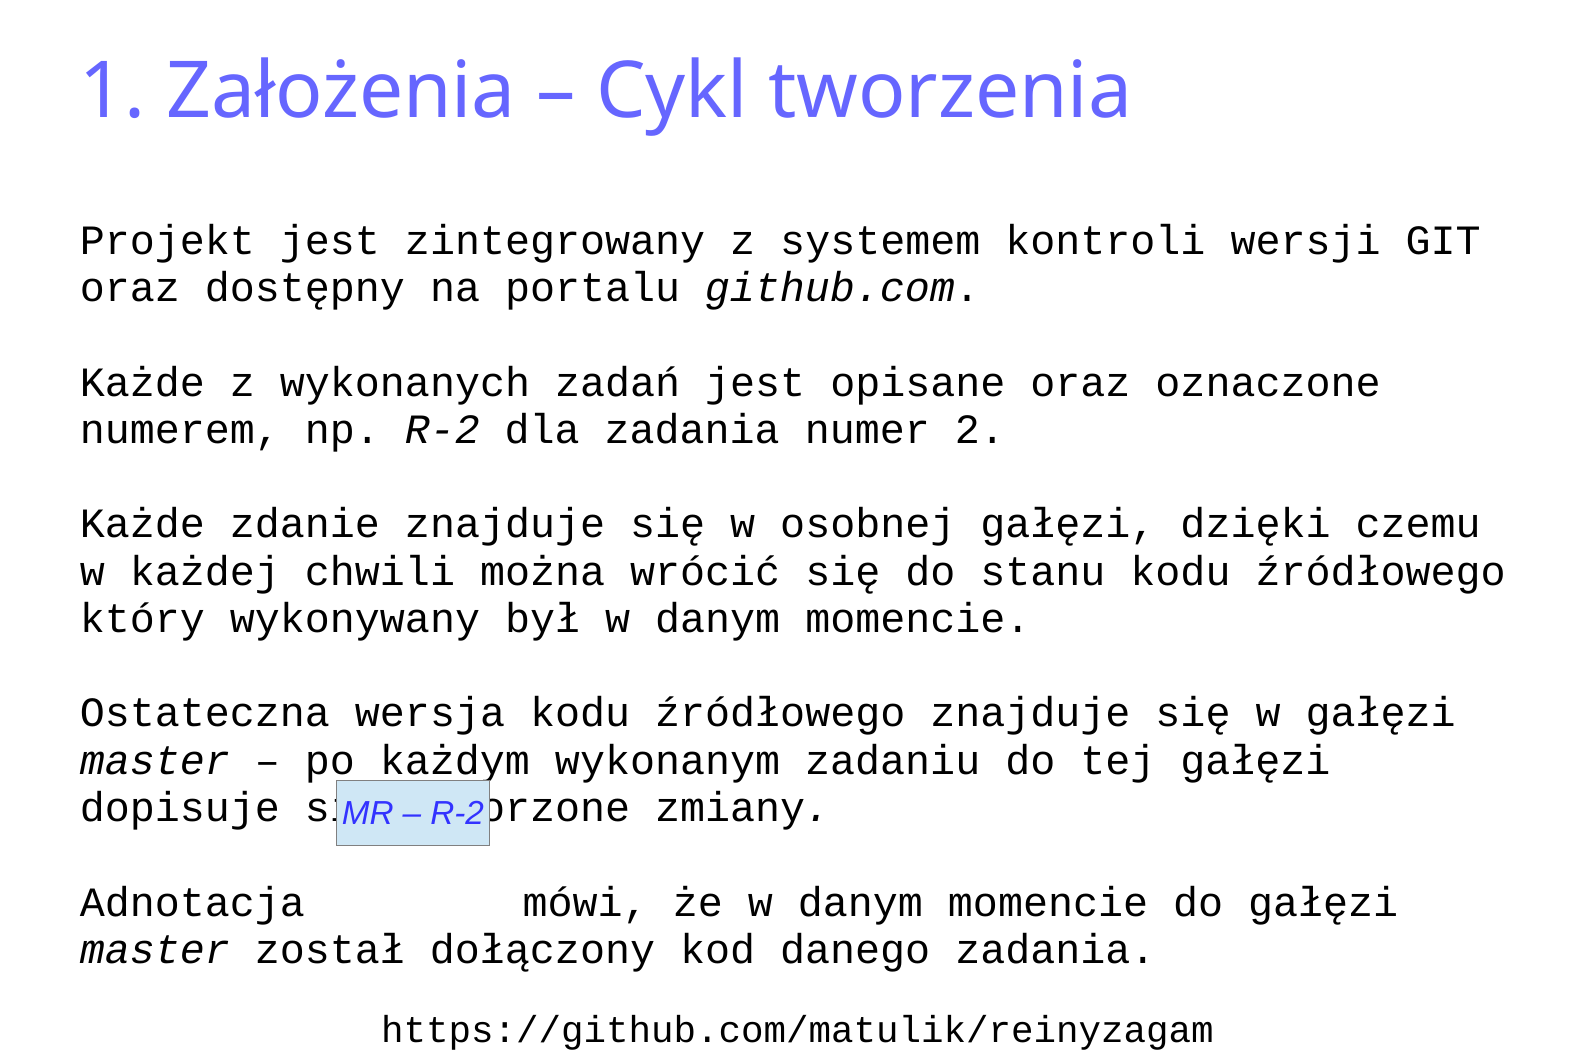

# 1. Założenia – Cykl tworzenia
Projekt jest zintegrowany z systemem kontroli wersji GIT oraz dostępny na portalu github.com.
Każde z wykonanych zadań jest opisane oraz oznaczone numerem, np. R-2 dla zadania numer 2.
Każde zdanie znajduje się w osobnej gałęzi, dzięki czemu w każdej chwili można wrócić się do stanu kodu źródłowego który wykonywany był w danym momencie.
Ostateczna wersja kodu źródłowego znajduje się w gałęzi master – po każdym wykonanym zadaniu do tej gałęzi dopisuje się utworzone zmiany.
Adnotacja			mówi, że w danym momencie do gałęzi master został dołączony kod danego zadania.
MR – R-2
https://github.com/matulik/reinyzagam